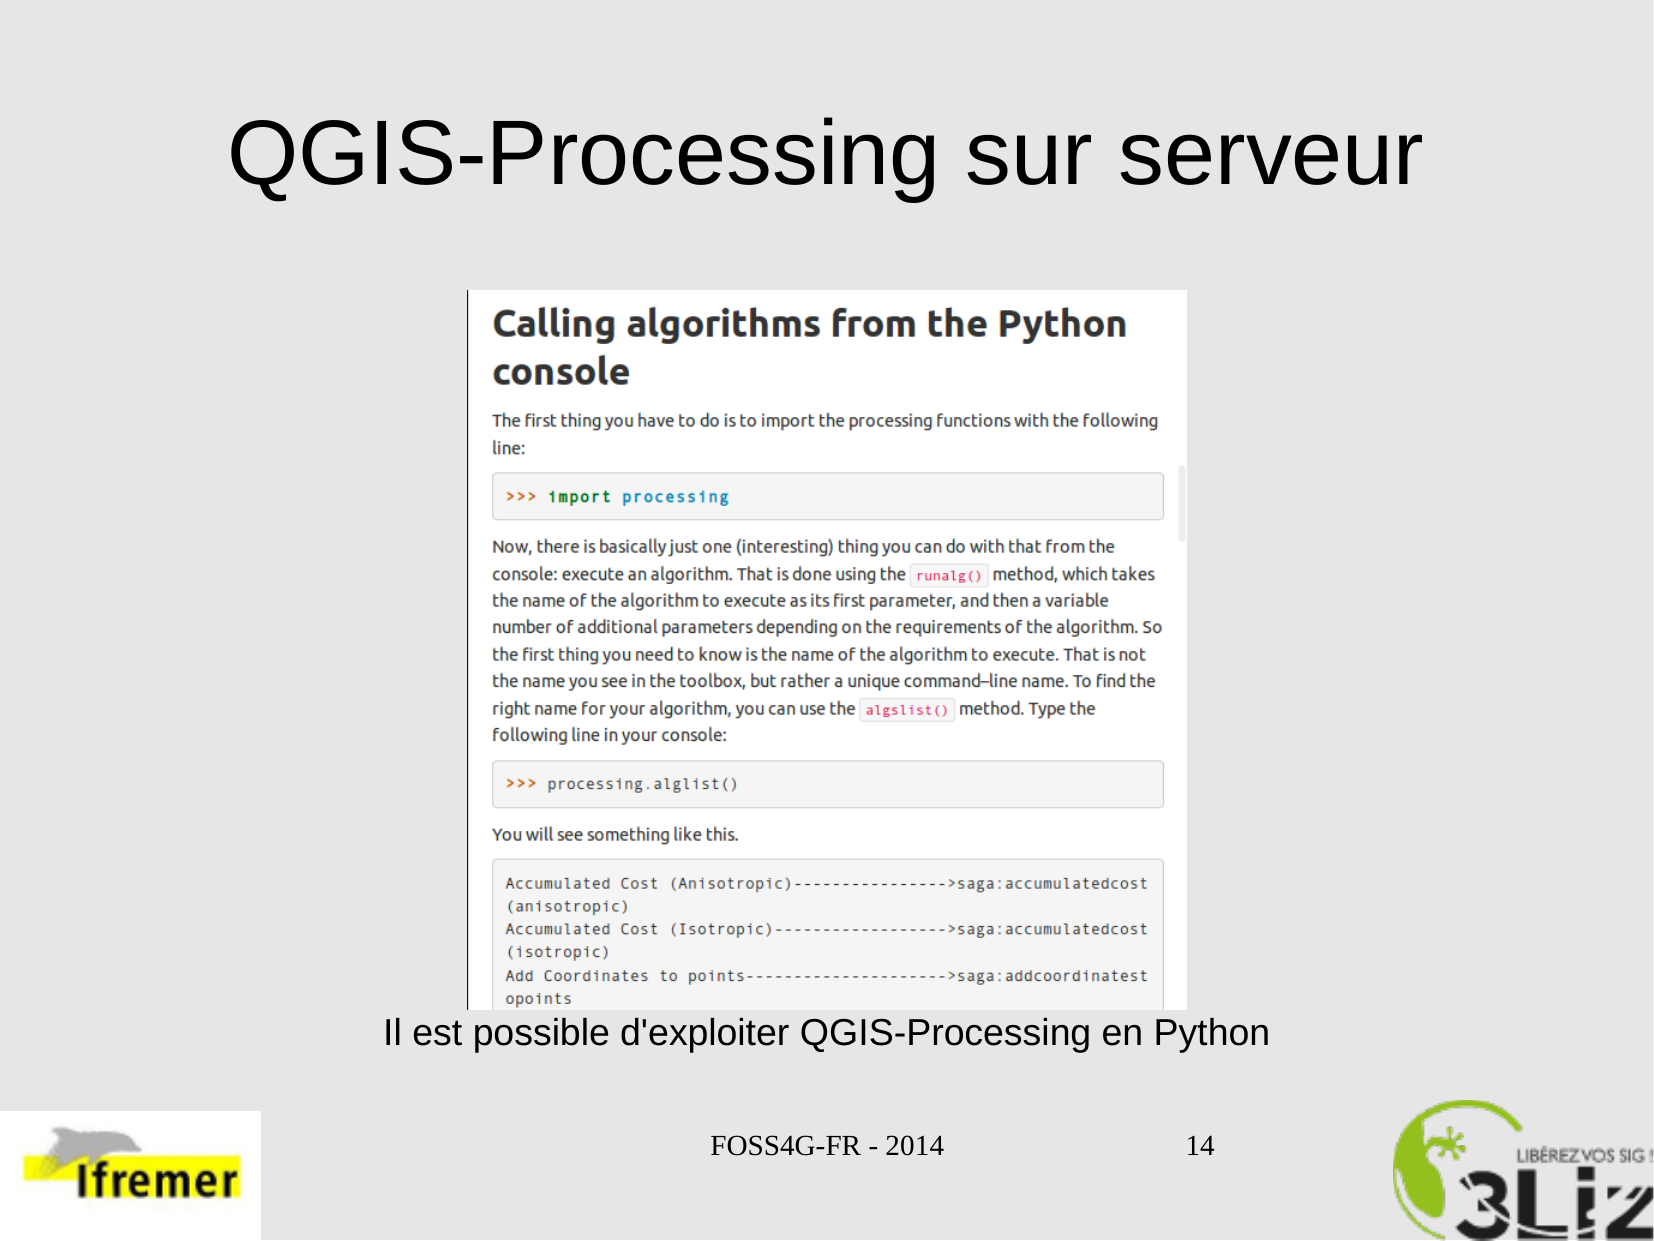

# QGIS-Processing sur serveur
Il est possible d'exploiter QGIS-Processing en Python
FOSS4G-FR - 2014
14